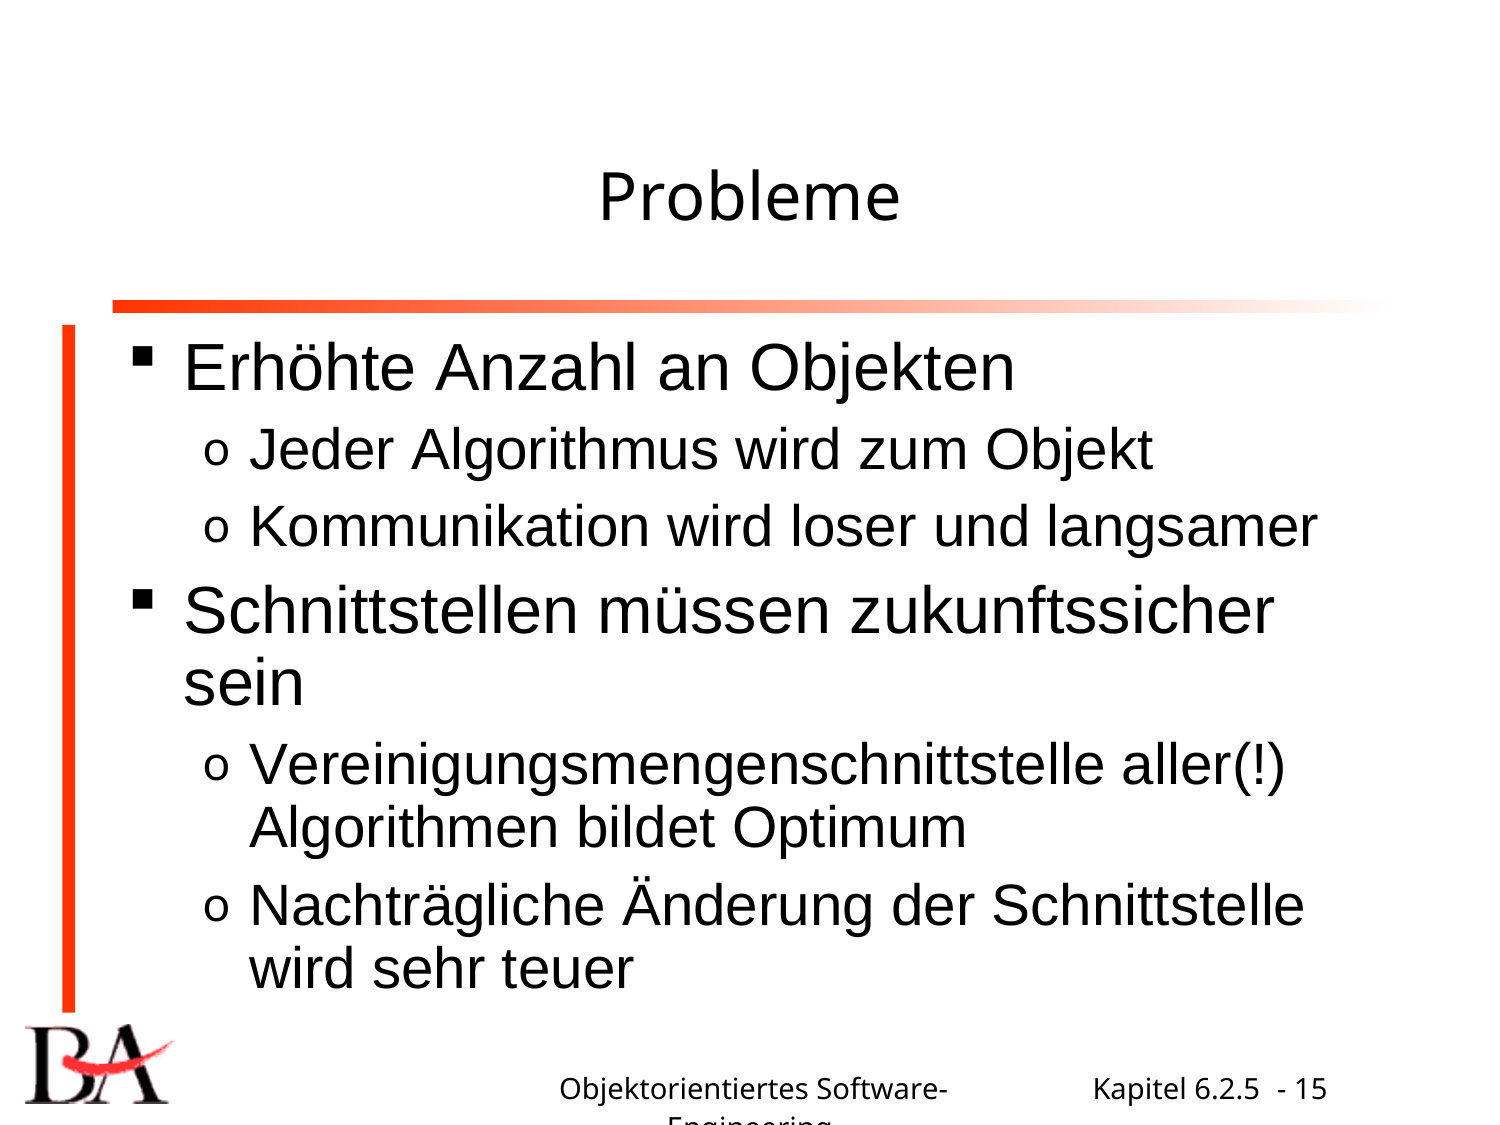

# Probleme
Erhöhte Anzahl an Objekten
Jeder Algorithmus wird zum Objekt
Kommunikation wird loser und langsamer
Schnittstellen müssen zukunftssicher sein
Vereinigungsmengenschnittstelle aller(!) Algorithmen bildet Optimum
Nachträgliche Änderung der Schnittstelle wird sehr teuer
15